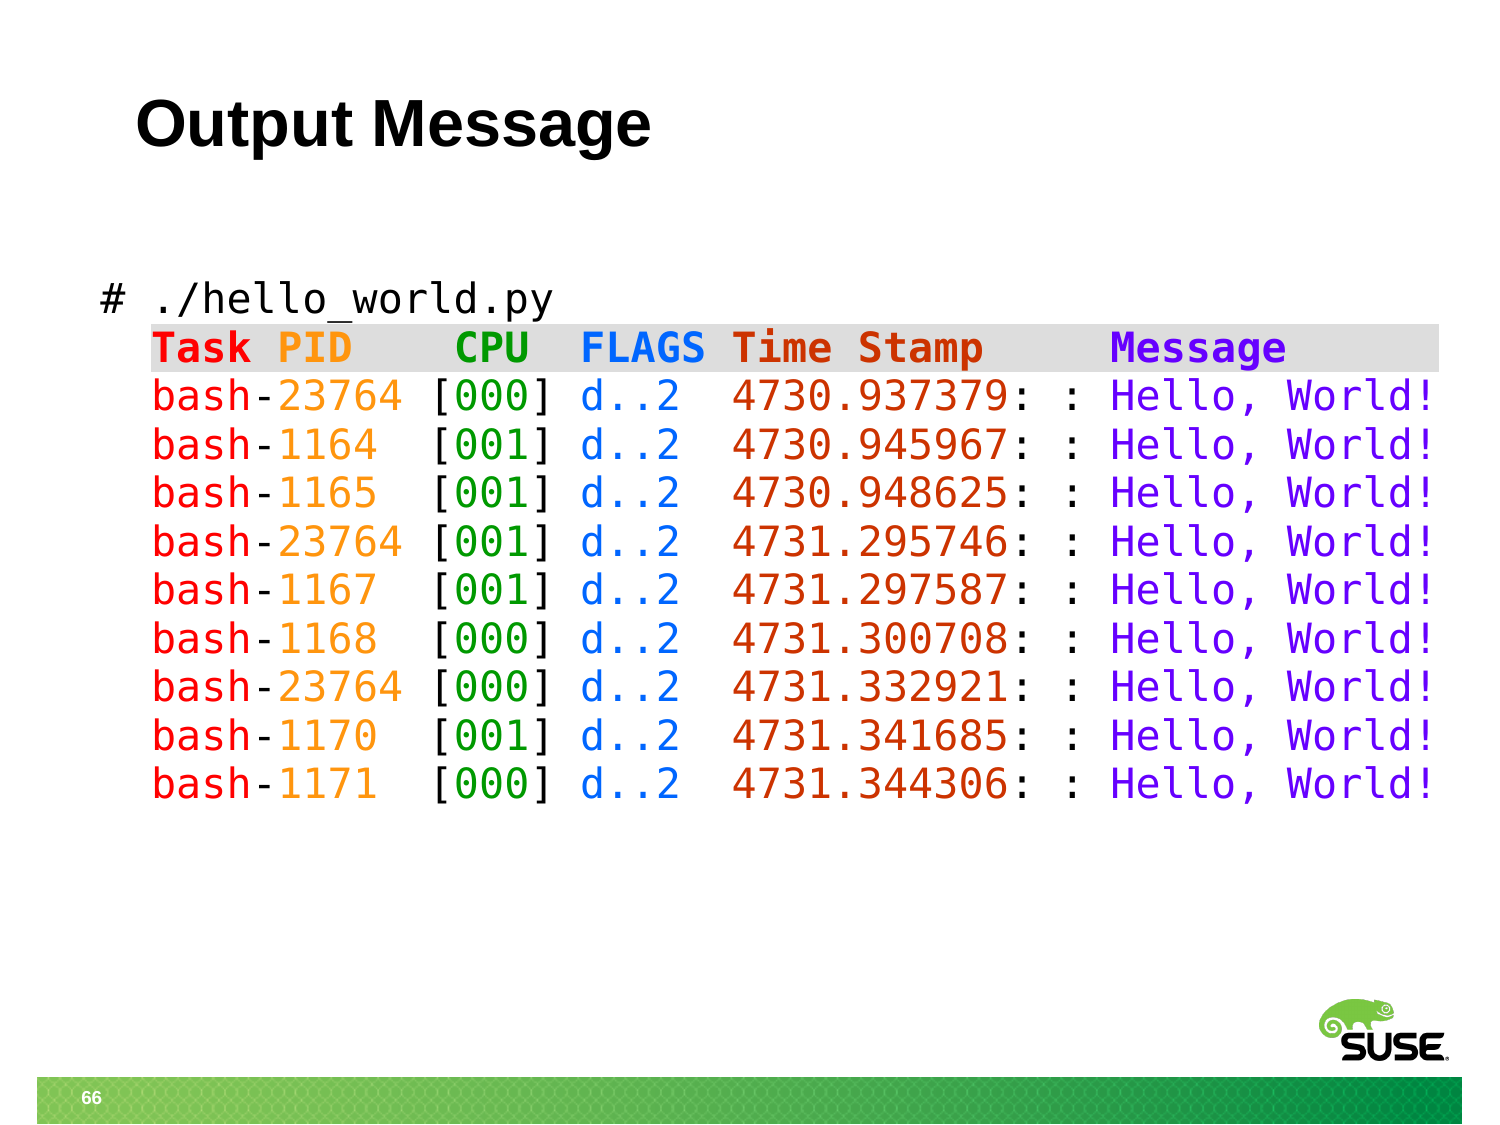

# Output Message
# ./hello_world.py
 Task PID CPU FLAGS Time Stamp Message
 bash-23764 [000] d..2 4730.937379: : Hello, World!
 bash-1164 [001] d..2 4730.945967: : Hello, World!
 bash-1165 [001] d..2 4730.948625: : Hello, World!
 bash-23764 [001] d..2 4731.295746: : Hello, World!
 bash-1167 [001] d..2 4731.297587: : Hello, World!
 bash-1168 [000] d..2 4731.300708: : Hello, World!
 bash-23764 [000] d..2 4731.332921: : Hello, World!
 bash-1170 [001] d..2 4731.341685: : Hello, World!
 bash-1171 [000] d..2 4731.344306: : Hello, World!